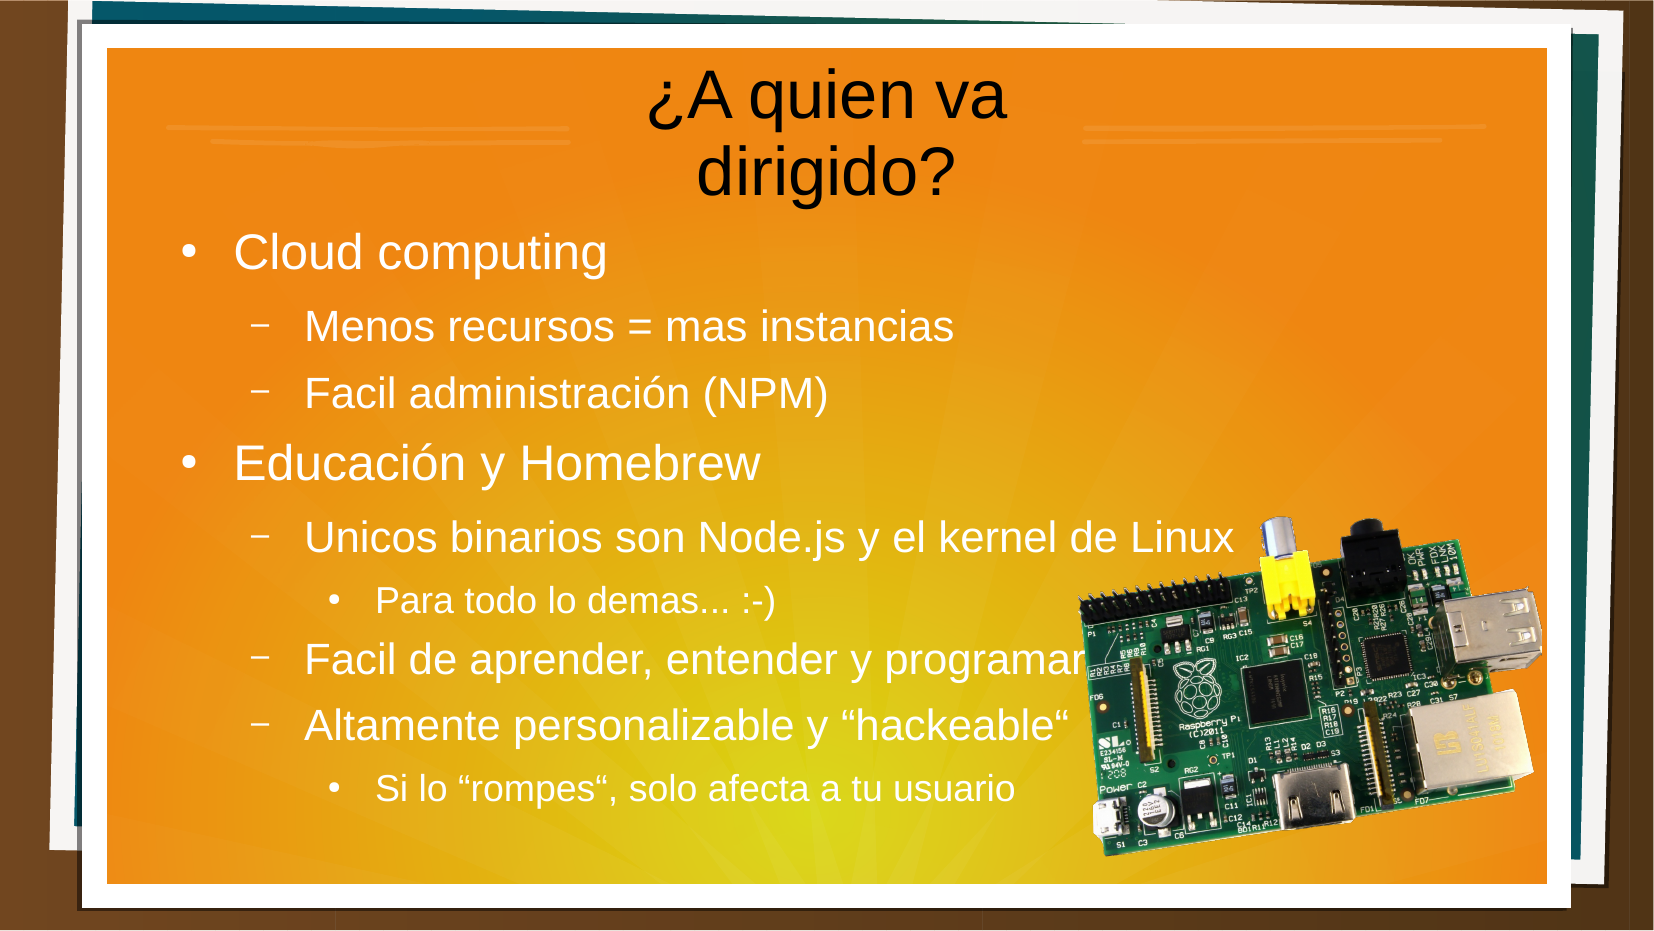

# ¿A quien va dirigido?
Cloud computing
Menos recursos = mas instancias
Facil administración (NPM)
Educación y Homebrew
Unicos binarios son Node.js y el kernel de Linux
Para todo lo demas... :-)
Facil de aprender, entender y programar
Altamente personalizable y “hackeable“
Si lo “rompes“, solo afecta a tu usuario